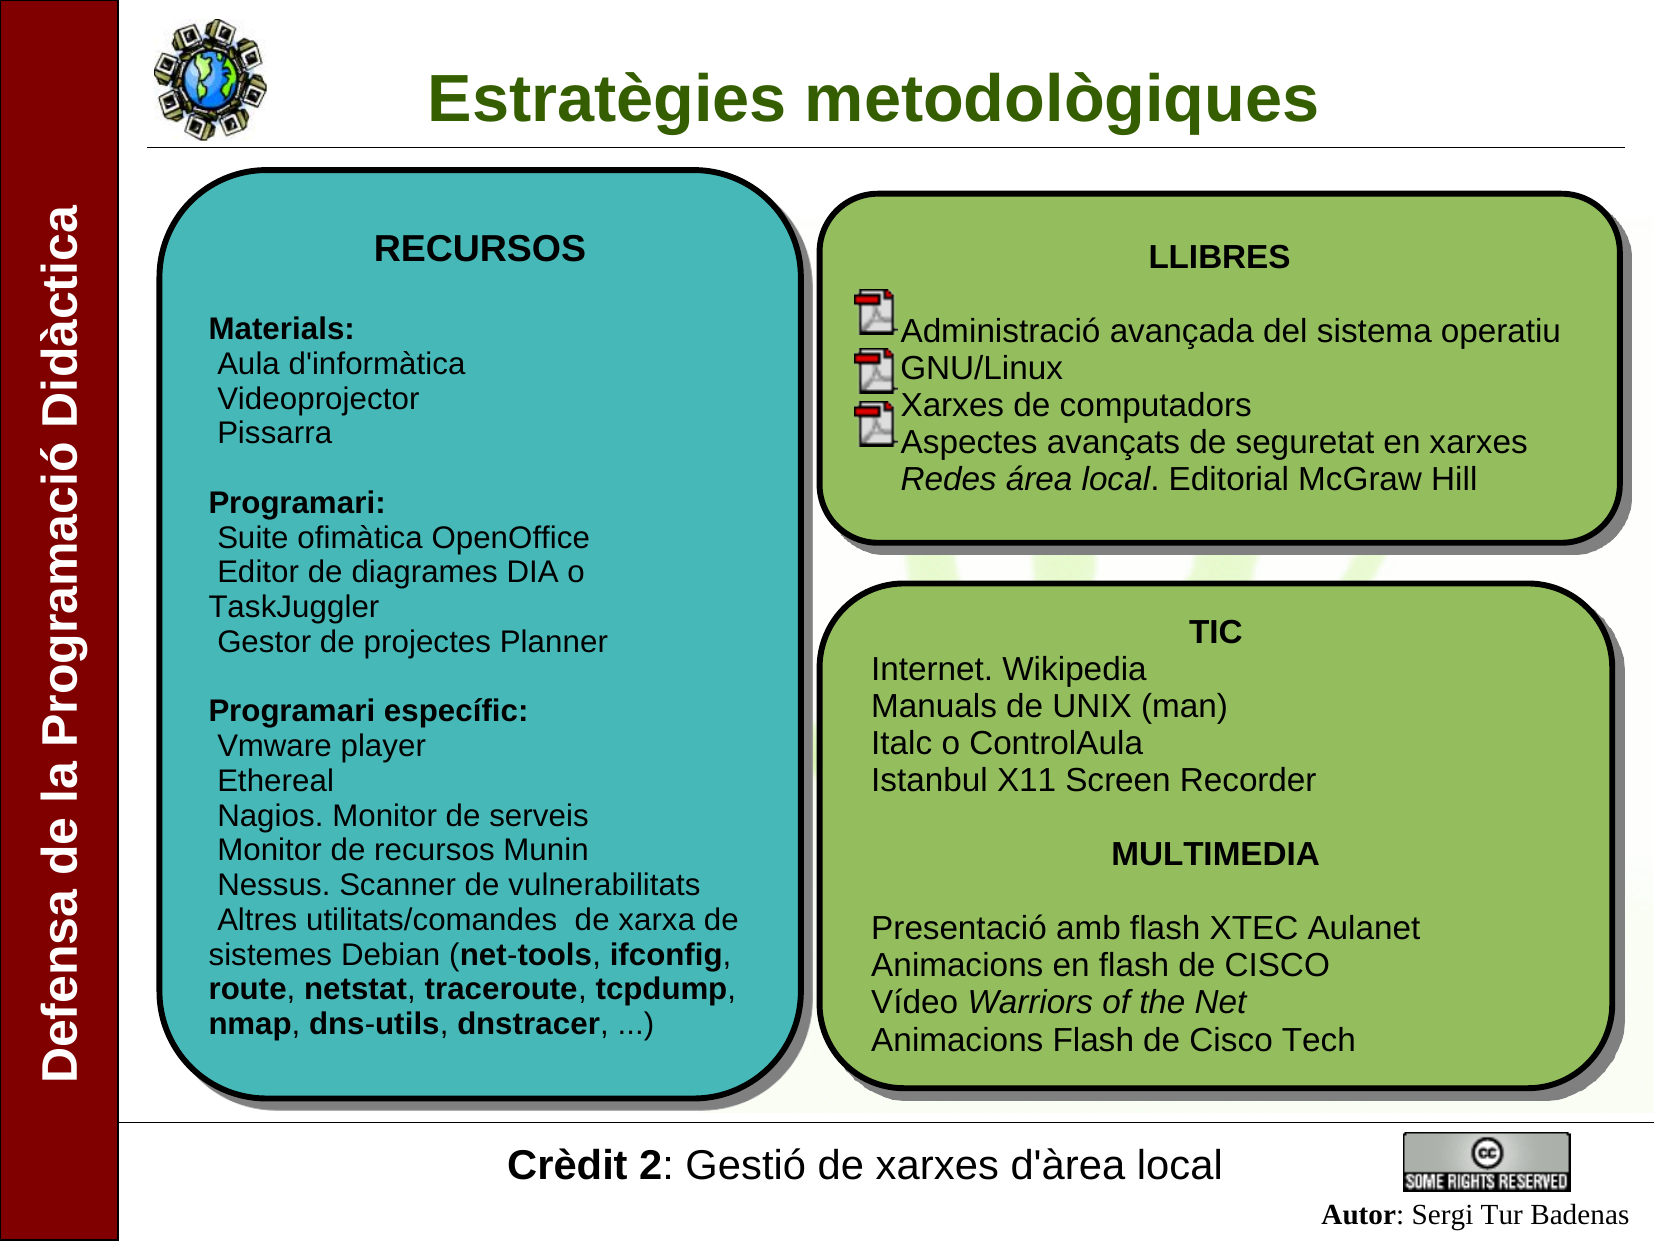

# Estratègies metodològiques
RECURSOS
Materials:
 Aula d'informàtica
 Videoprojector
 Pissarra
Programari:
 Suite ofimàtica OpenOffice
 Editor de diagrames DIA o TaskJuggler
 Gestor de projectes Planner
Programari específic:
 Vmware player
 Ethereal
 Nagios. Monitor de serveis
 Monitor de recursos Munin
 Nessus. Scanner de vulnerabilitats
 Altres utilitats/comandes de xarxa de sistemes Debian (net-tools, ifconfig, route, netstat, traceroute, tcpdump, nmap, dns-utils, dnstracer, ...)
LLIBRES
 Administració avançada del sistema operatiu GNU/Linux
 Xarxes de computadors
 Aspectes avançats de seguretat en xarxes
 Redes área local. Editorial McGraw Hill
TIC
 Internet. Wikipedia
 Manuals de UNIX (man)
 Italc o ControlAula
 Istanbul X11 Screen Recorder
MULTIMEDIA
 Presentació amb flash XTEC Aulanet
 Animacions en flash de CISCO
 Vídeo Warriors of the Net
 Animacions Flash de Cisco Tech